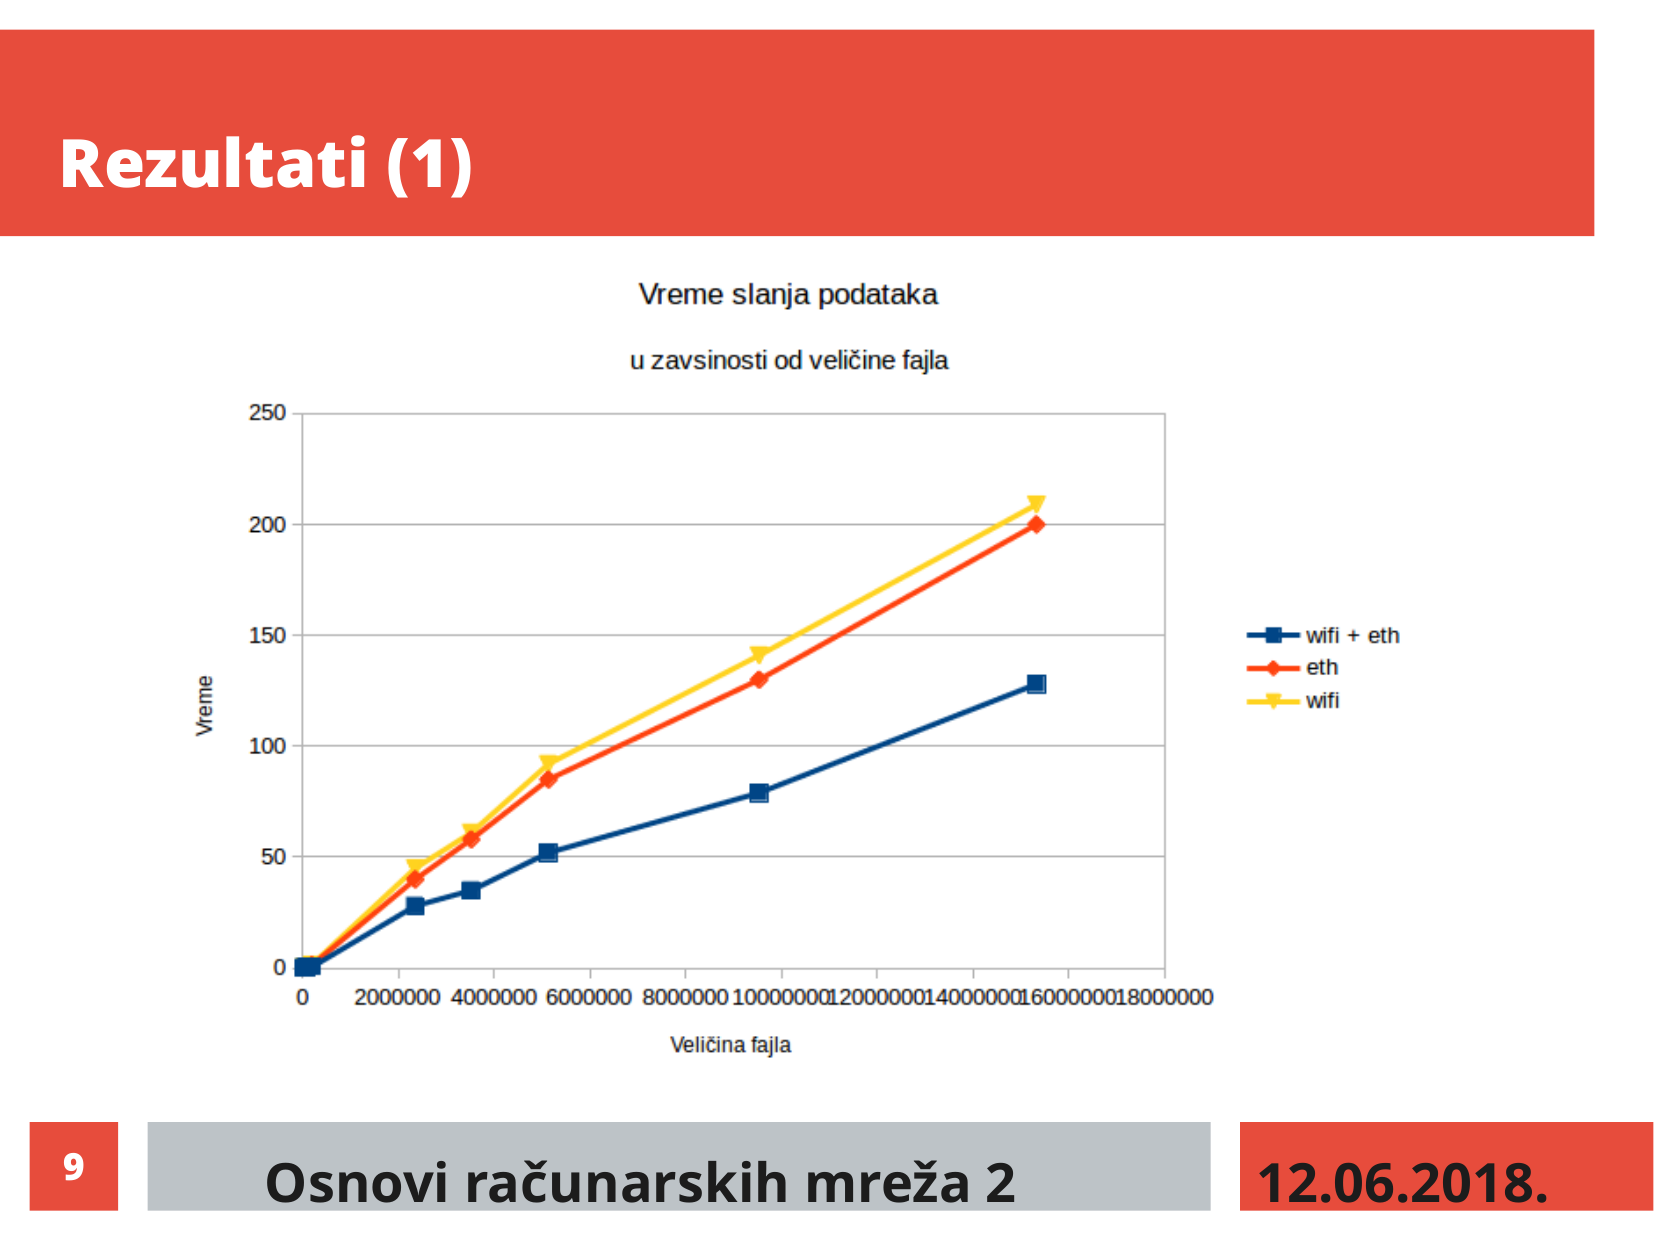

# Rezultati (1)
9
Osnovi računarskih mreža 2
12.06.2018.